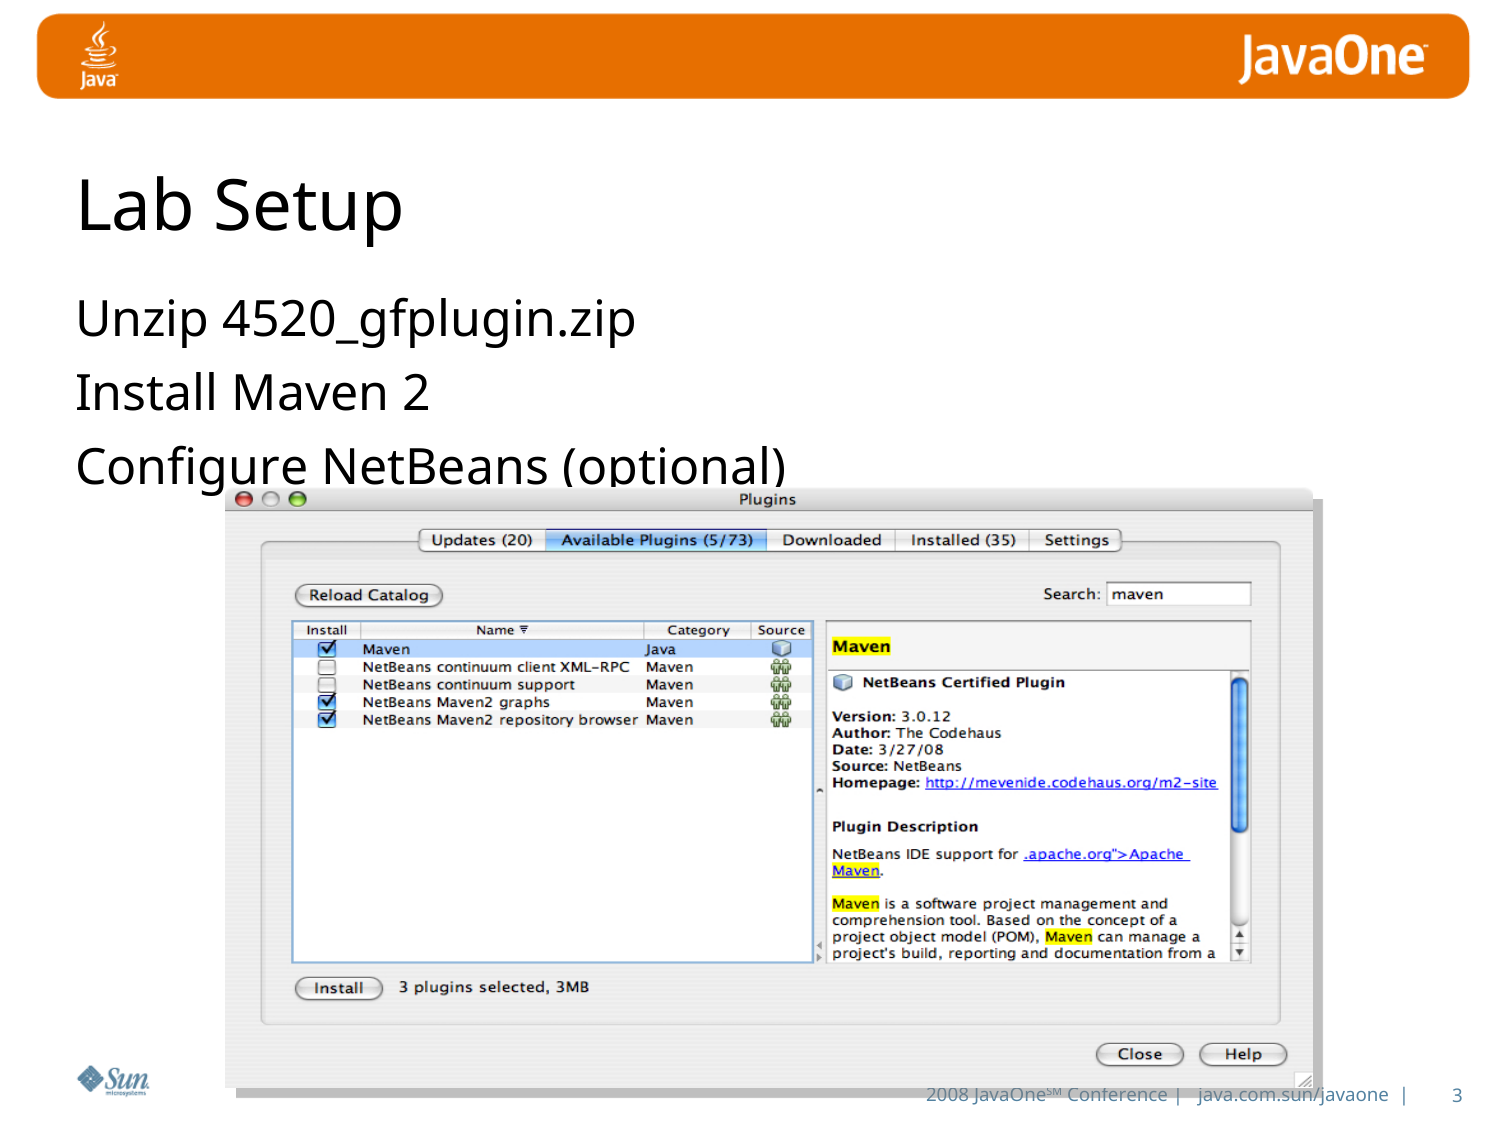

# Lab Setup
Unzip 4520_gfplugin.zip
Install Maven 2
Configure NetBeans (optional)